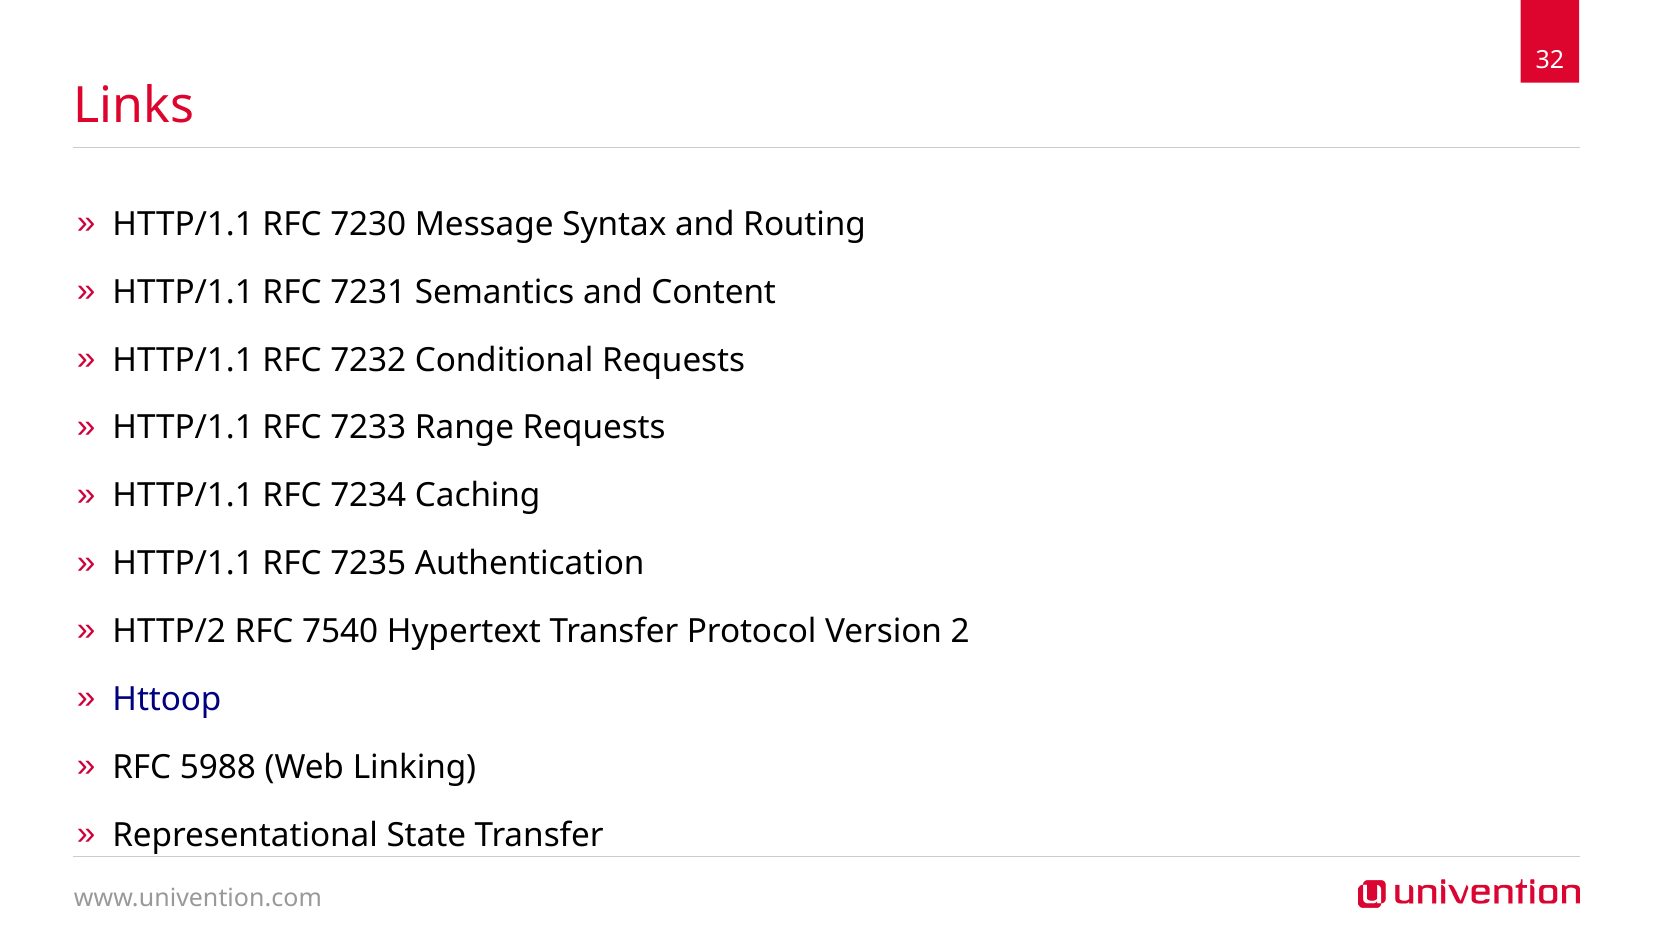

# Links
HTTP/1.1 RFC 7230 Message Syntax and Routing
HTTP/1.1 RFC 7231 Semantics and Content
HTTP/1.1 RFC 7232 Conditional Requests
HTTP/1.1 RFC 7233 Range Requests
HTTP/1.1 RFC 7234 Caching
HTTP/1.1 RFC 7235 Authentication
HTTP/2 RFC 7540 Hypertext Transfer Protocol Version 2
Httoop
RFC 5988 (Web Linking)
Representational State Transfer